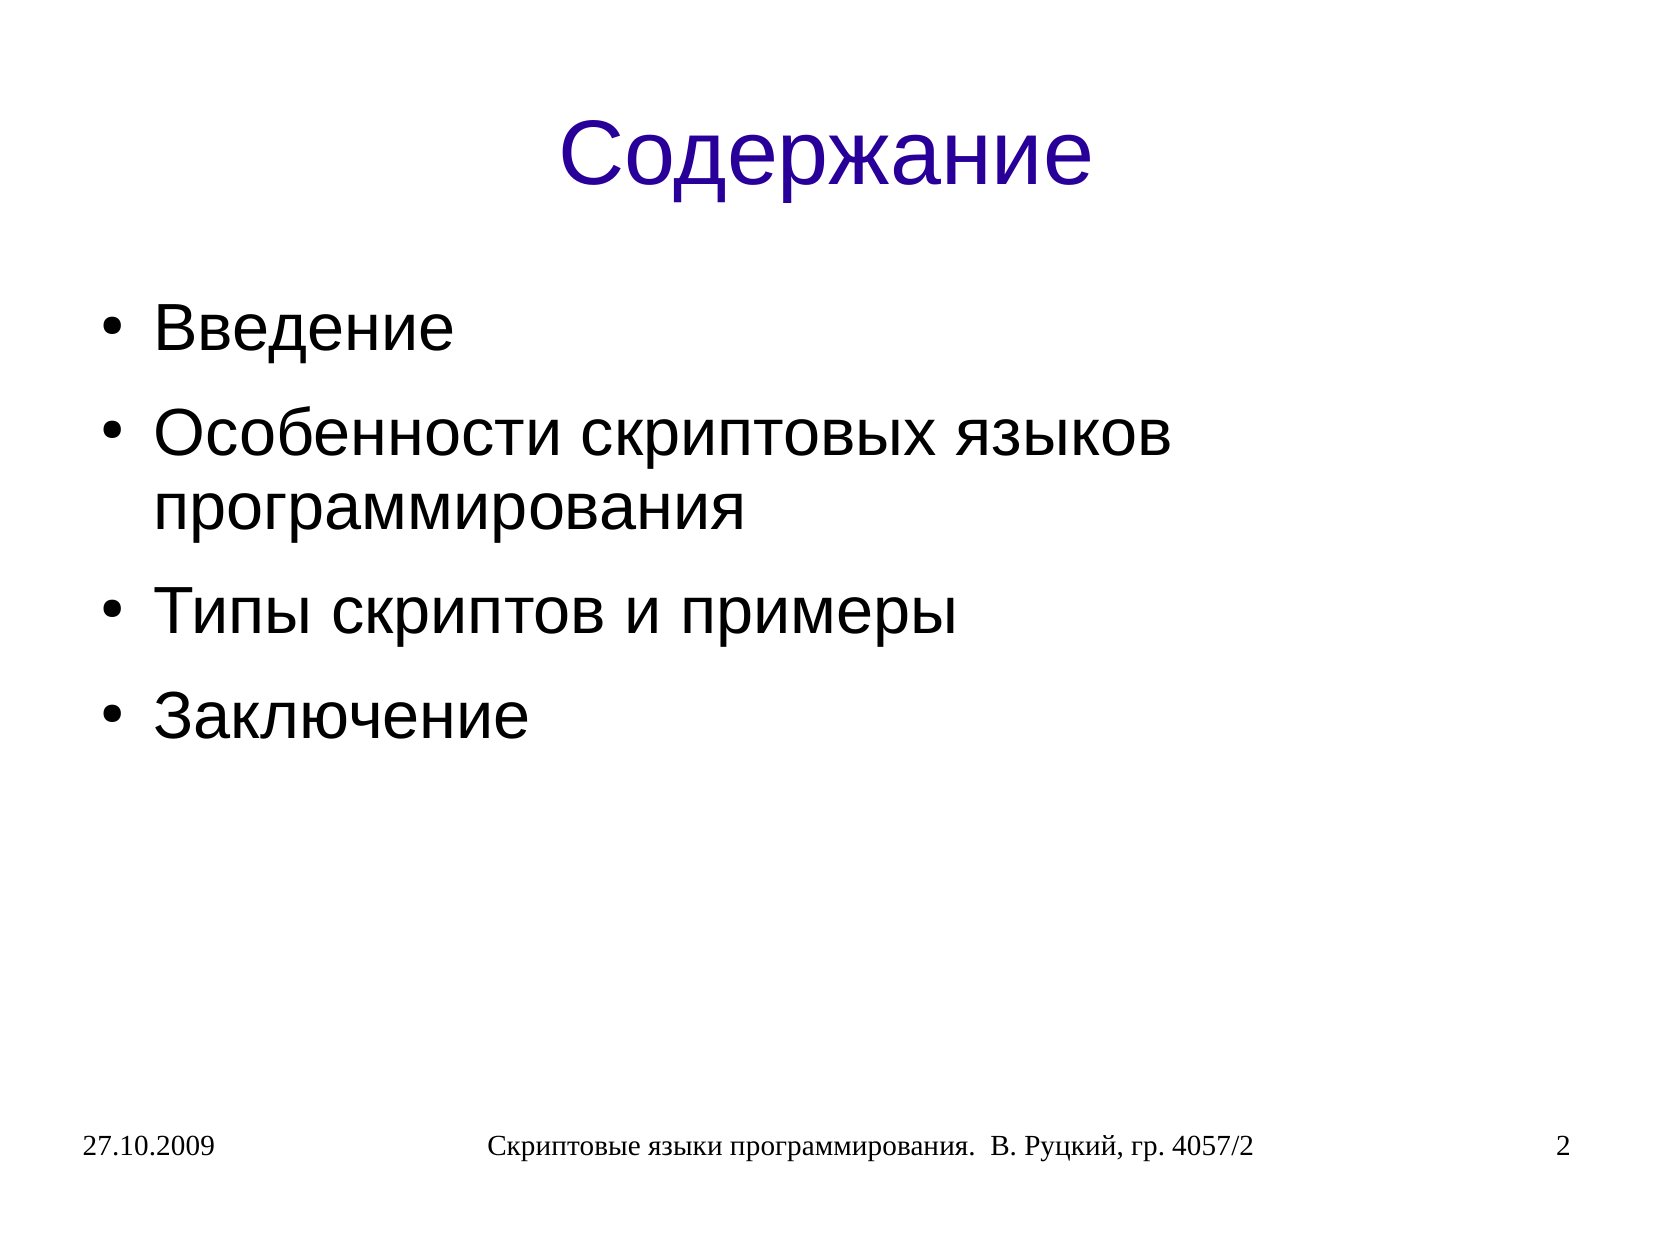

# Содержание
Введение
Особенности скриптовых языков программирования
Типы скриптов и примеры
Заключение
27.10.2009
Скриптовые языки программирования. В. Руцкий, гр. 4057/2
2